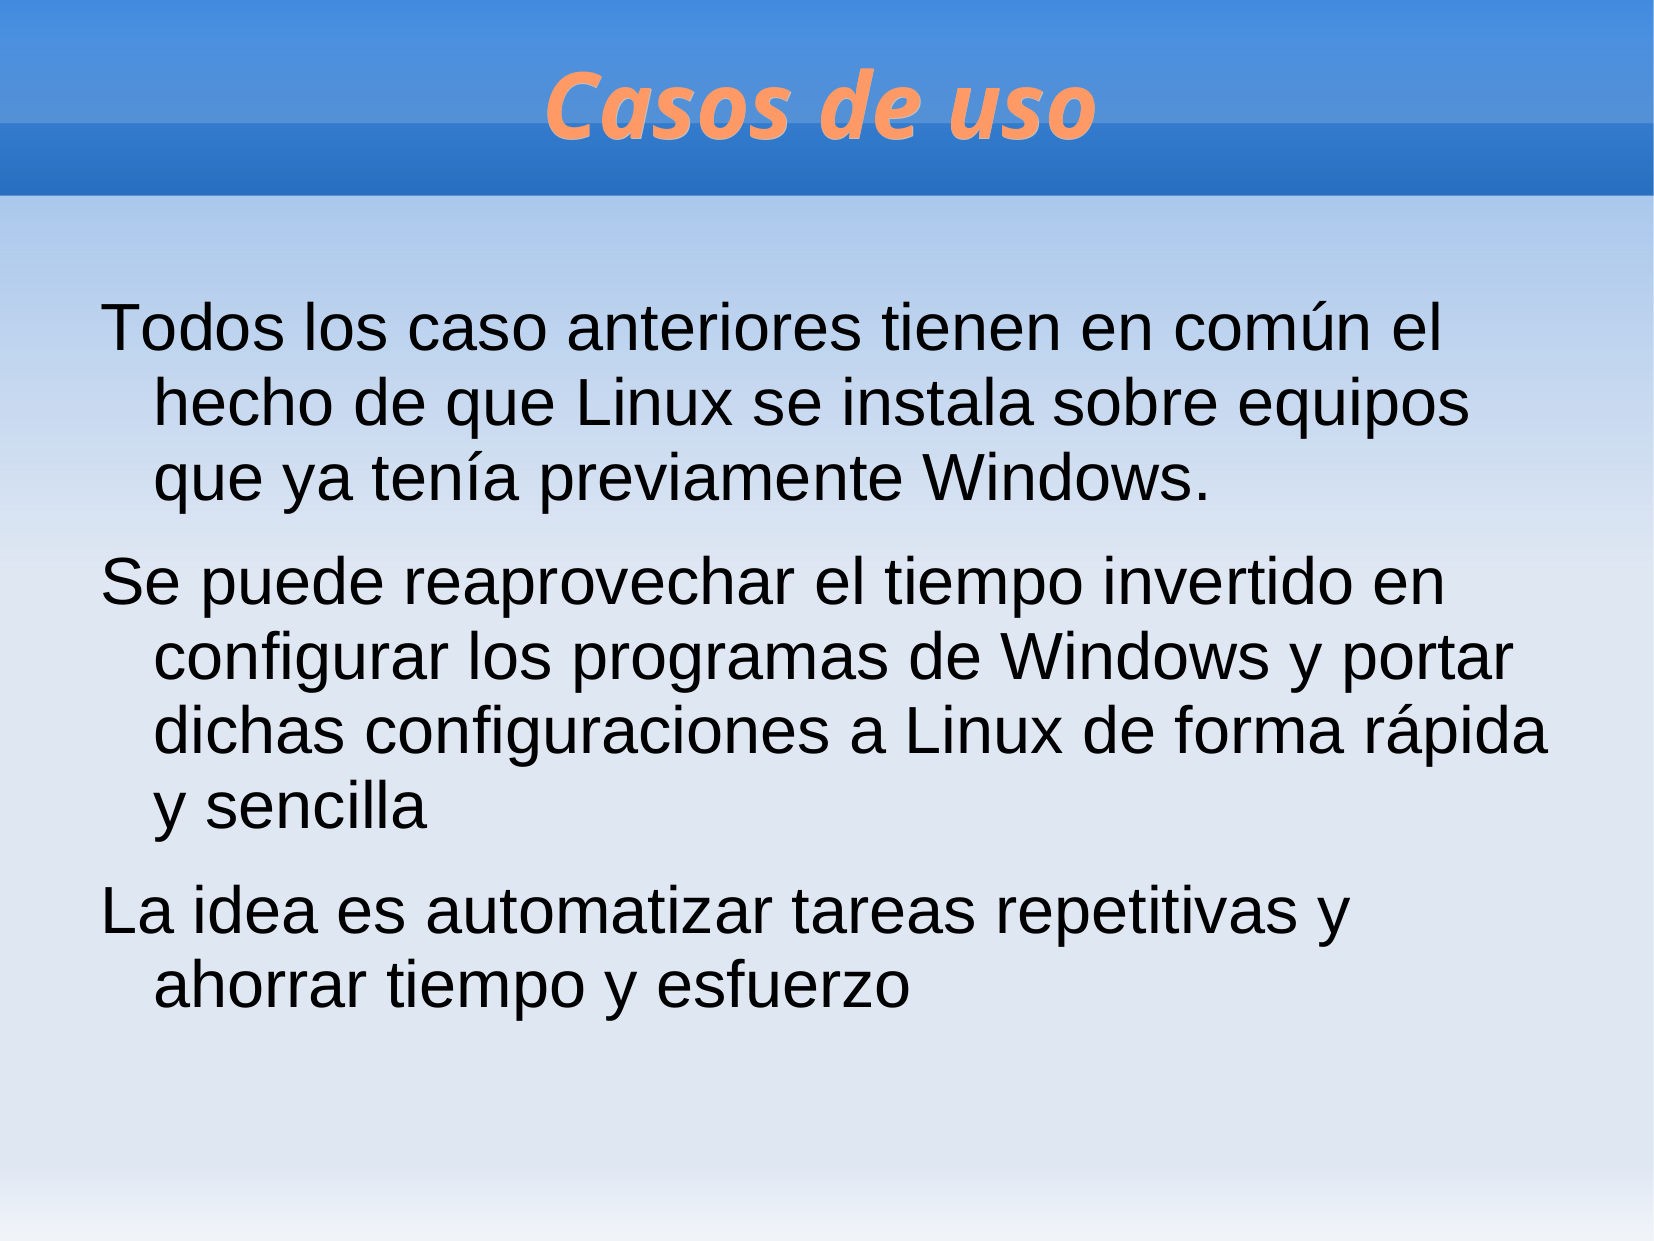

# Casos de uso
Todos los caso anteriores tienen en común el hecho de que Linux se instala sobre equipos que ya tenía previamente Windows.
Se puede reaprovechar el tiempo invertido en configurar los programas de Windows y portar dichas configuraciones a Linux de forma rápida y sencilla
La idea es automatizar tareas repetitivas y ahorrar tiempo y esfuerzo